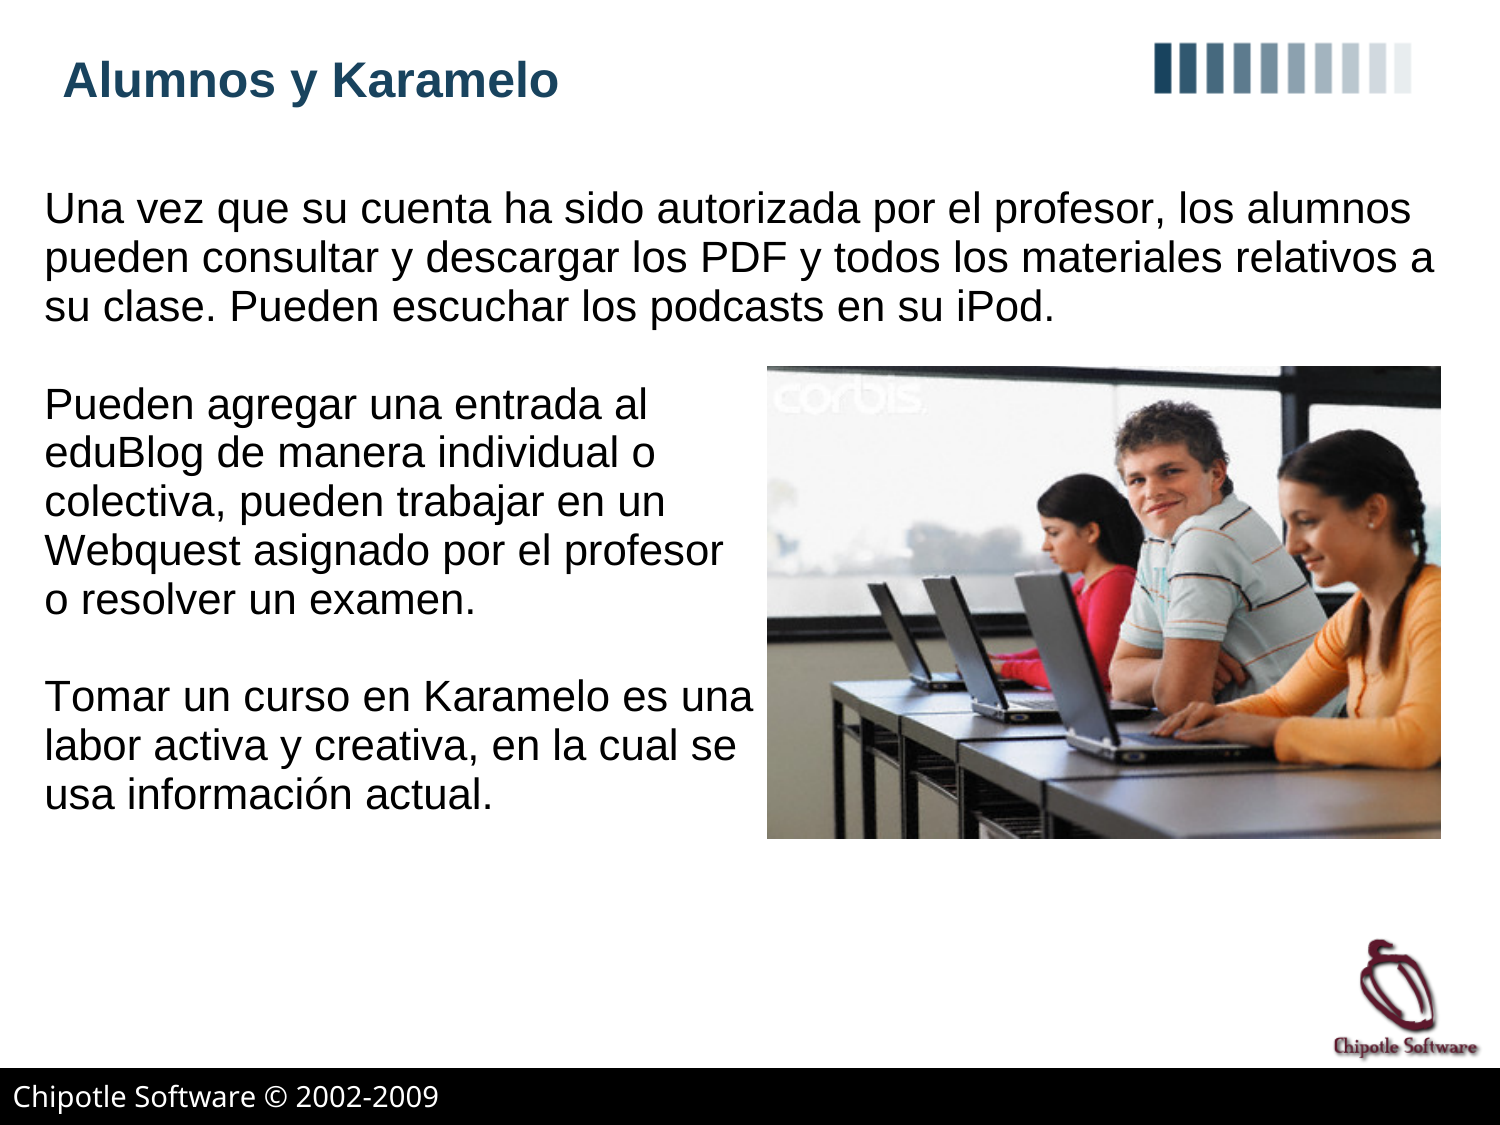

# Alumnos y Karamelo
Una vez que su cuenta ha sido autorizada por el profesor, los alumnos pueden consultar y descargar los PDF y todos los materiales relativos a su clase. Pueden escuchar los podcasts en su iPod.
Pueden agregar una entrada al
eduBlog de manera individual o
colectiva, pueden trabajar en un
Webquest asignado por el profesor
o resolver un examen.
Tomar un curso en Karamelo es una
labor activa y creativa, en la cual se
usa información actual.